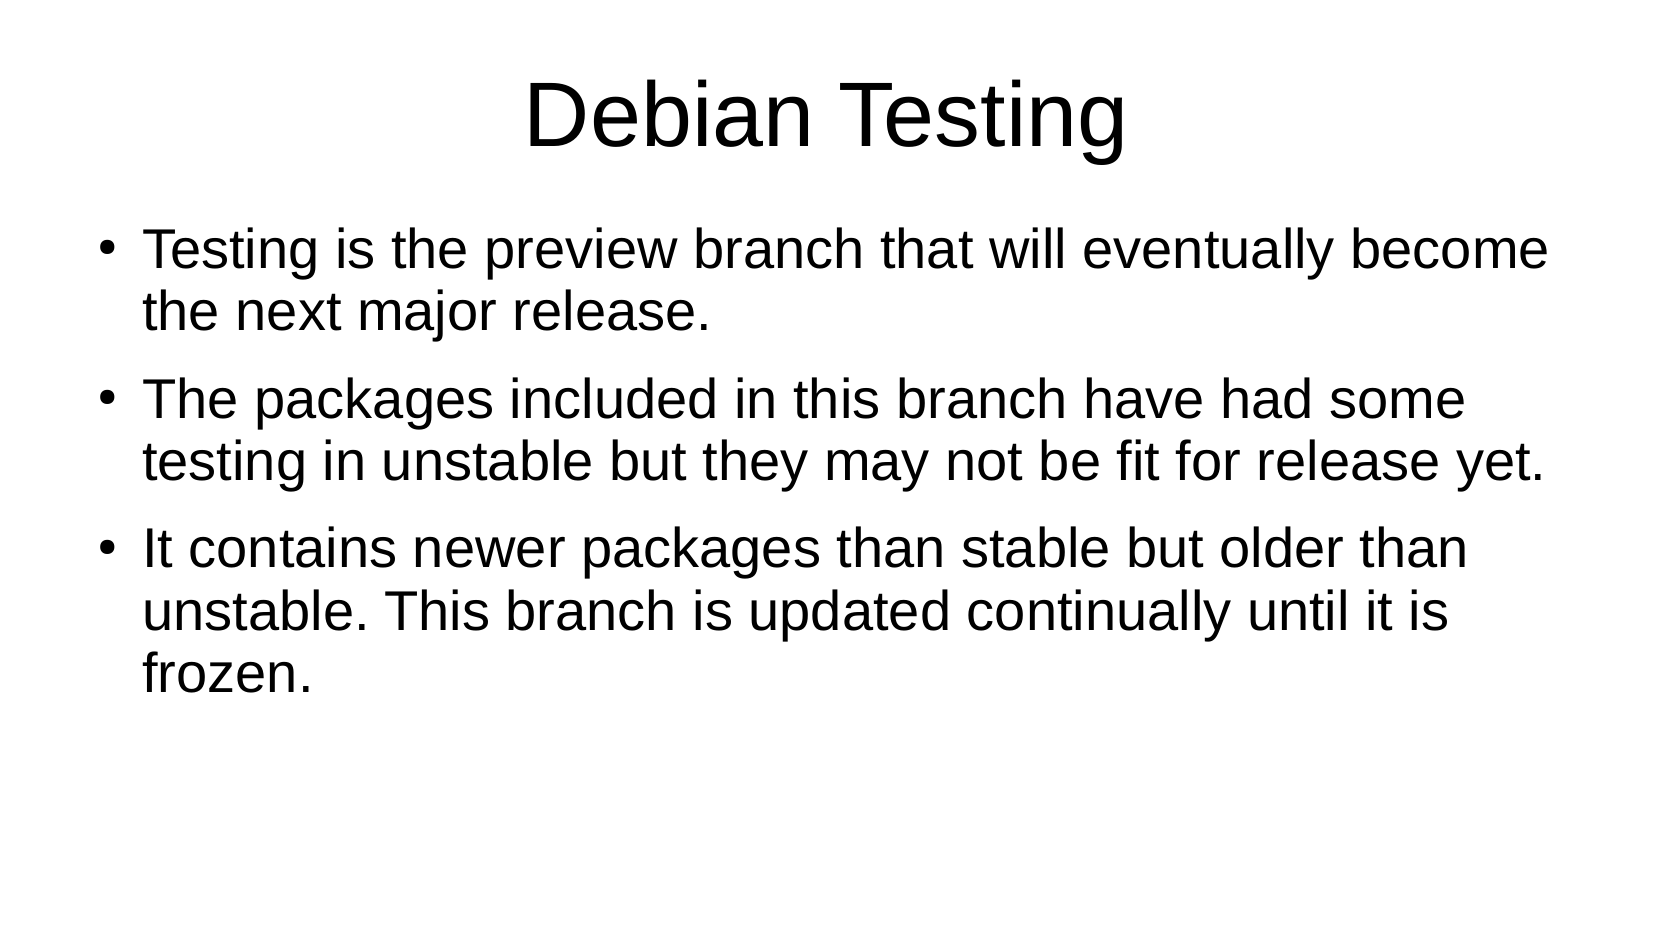

# Debian Testing
Testing is the preview branch that will eventually become the next major release.
The packages included in this branch have had some testing in unstable but they may not be fit for release yet.
It contains newer packages than stable but older than unstable. This branch is updated continually until it is frozen.